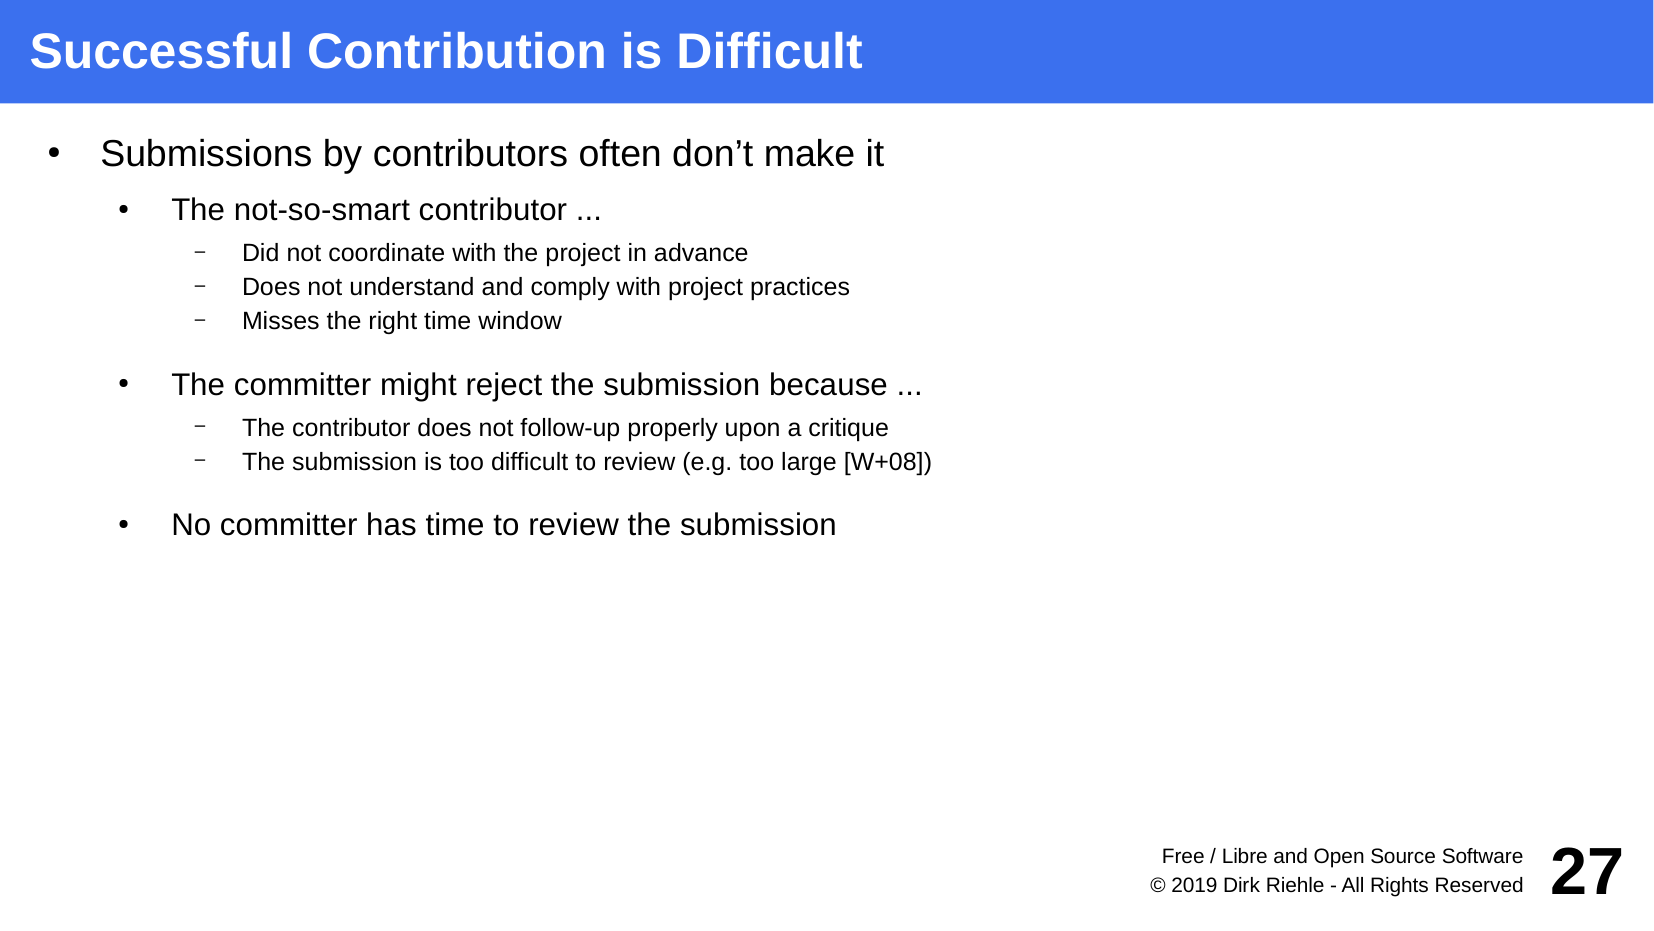

# Successful Contribution is Difficult
Submissions by contributors often don’t make it
The not-so-smart contributor ...
Did not coordinate with the project in advance
Does not understand and comply with project practices
Misses the right time window
The committer might reject the submission because ...
The contributor does not follow-up properly upon a critique
The submission is too difficult to review (e.g. too large [W+08])
No committer has time to review the submission
Free / Libre and Open Source Software
27
© 2019 Dirk Riehle - All Rights Reserved